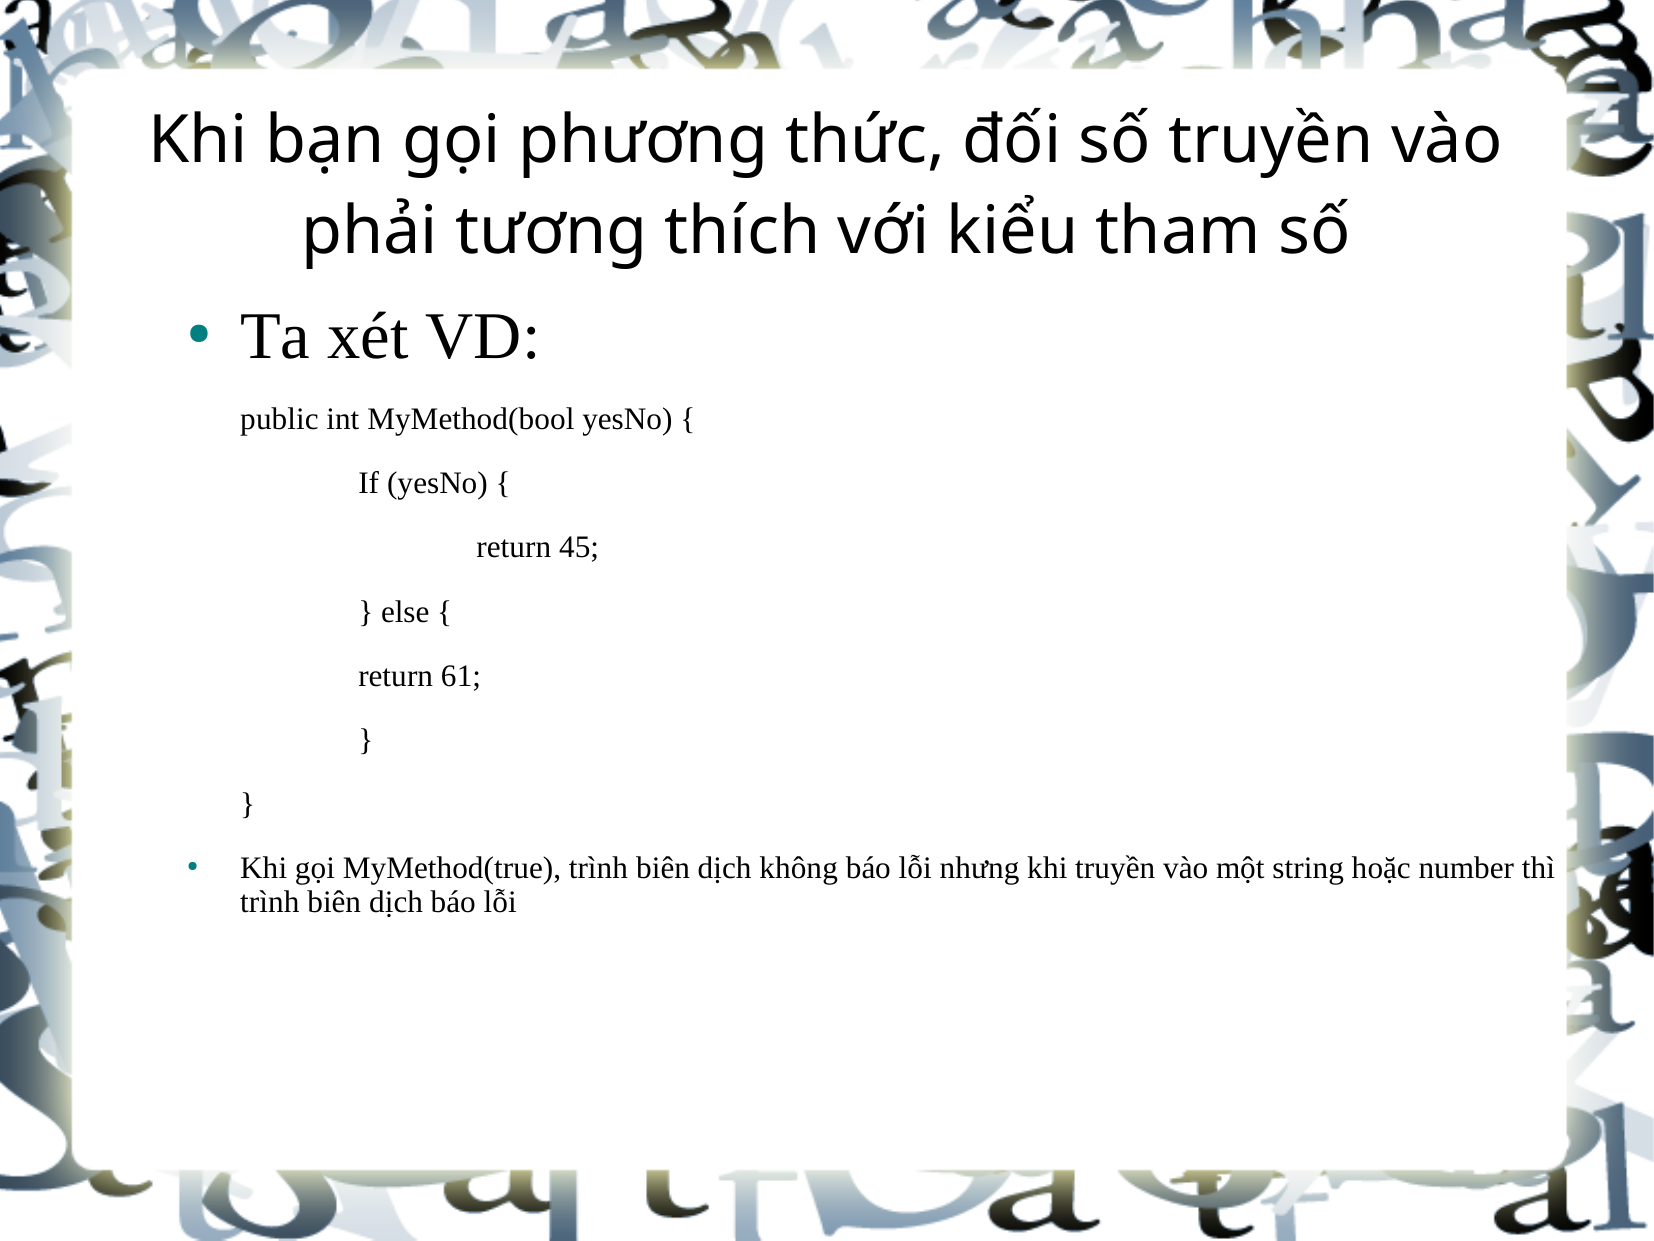

# Khi bạn gọi phương thức, đối số truyền vào phải tương thích với kiểu tham số
Ta xét VD:
public int MyMethod(bool yesNo) {
	If (yesNo) {
 		return 45;
 	} else {
 	return 61;
 	}
}
Khi gọi MyMethod(true), trình biên dịch không báo lỗi nhưng khi truyền vào một string hoặc number thì trình biên dịch báo lỗi